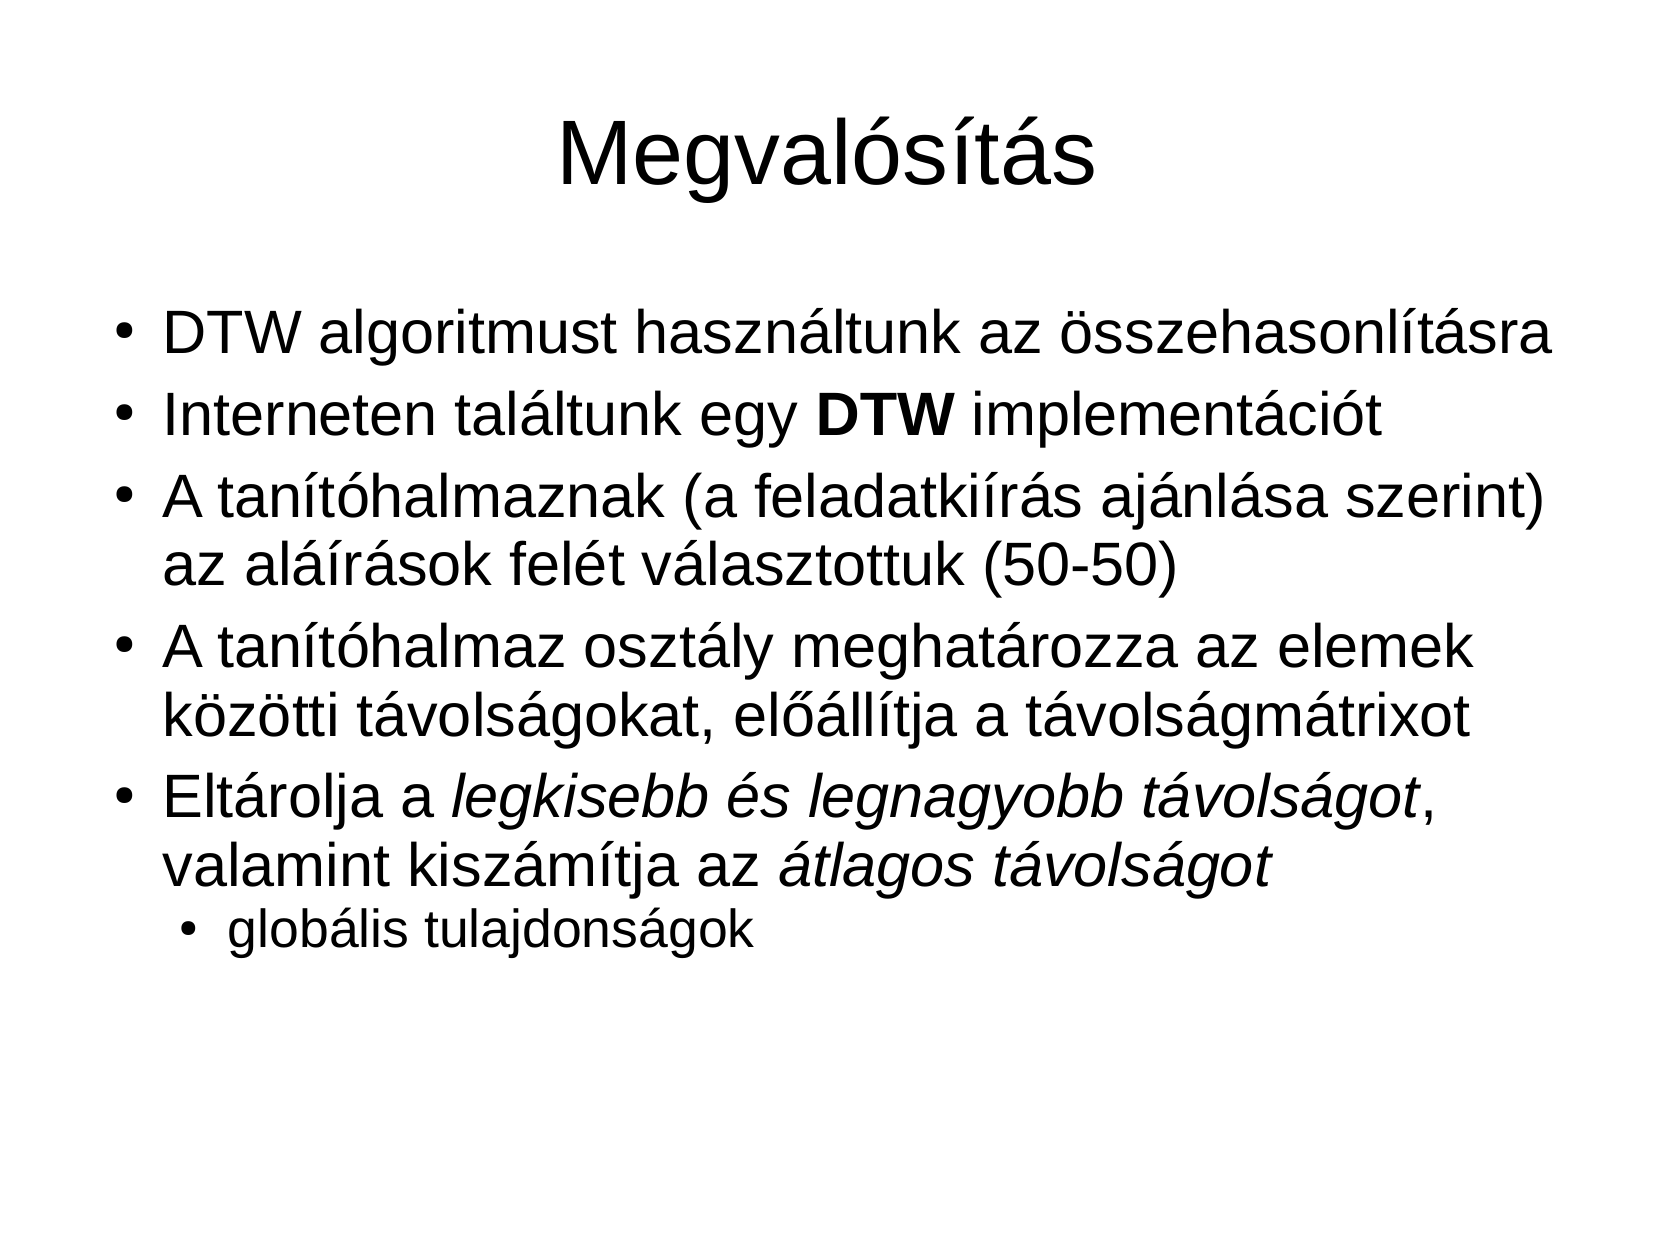

Megvalósítás
# DTW algoritmust használtunk az összehasonlításra
Interneten találtunk egy DTW implementációt
A tanítóhalmaznak (a feladatkiírás ajánlása szerint) az aláírások felét választottuk (50-50)
A tanítóhalmaz osztály meghatározza az elemek közötti távolságokat, előállítja a távolságmátrixot
Eltárolja a legkisebb és legnagyobb távolságot, valamint kiszámítja az átlagos távolságot
globális tulajdonságok